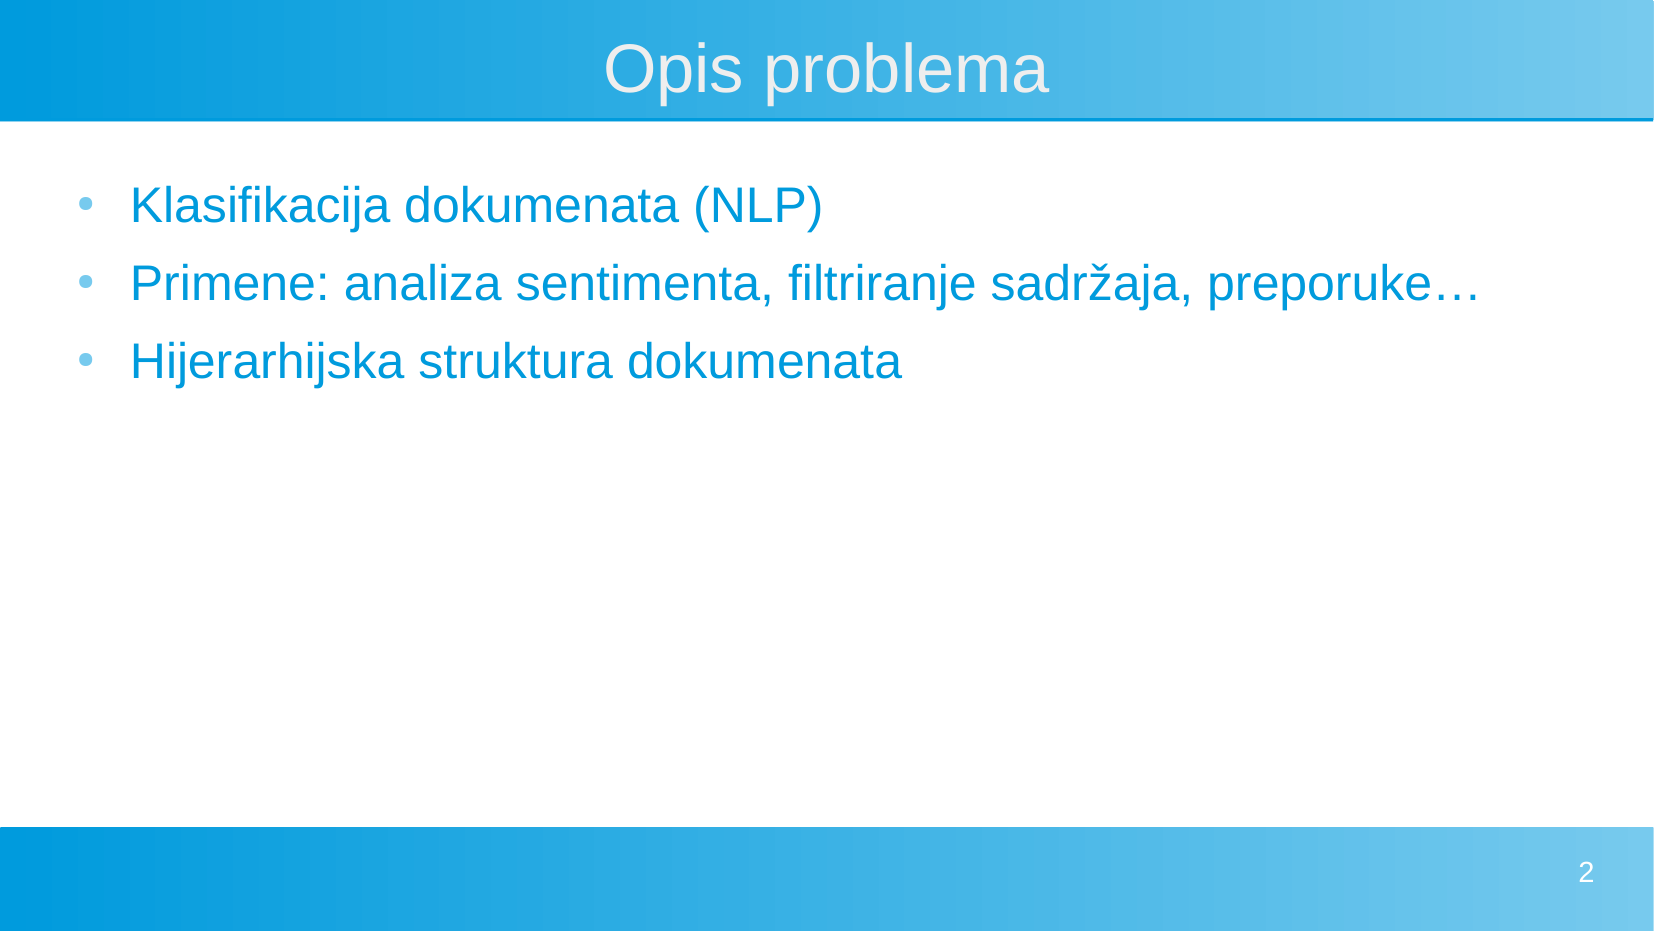

# Opis problema
Klasifikacija dokumenata (NLP)
Primene: analiza sentimenta, filtriranje sadržaja, preporuke…
Hijerarhijska struktura dokumenata
2